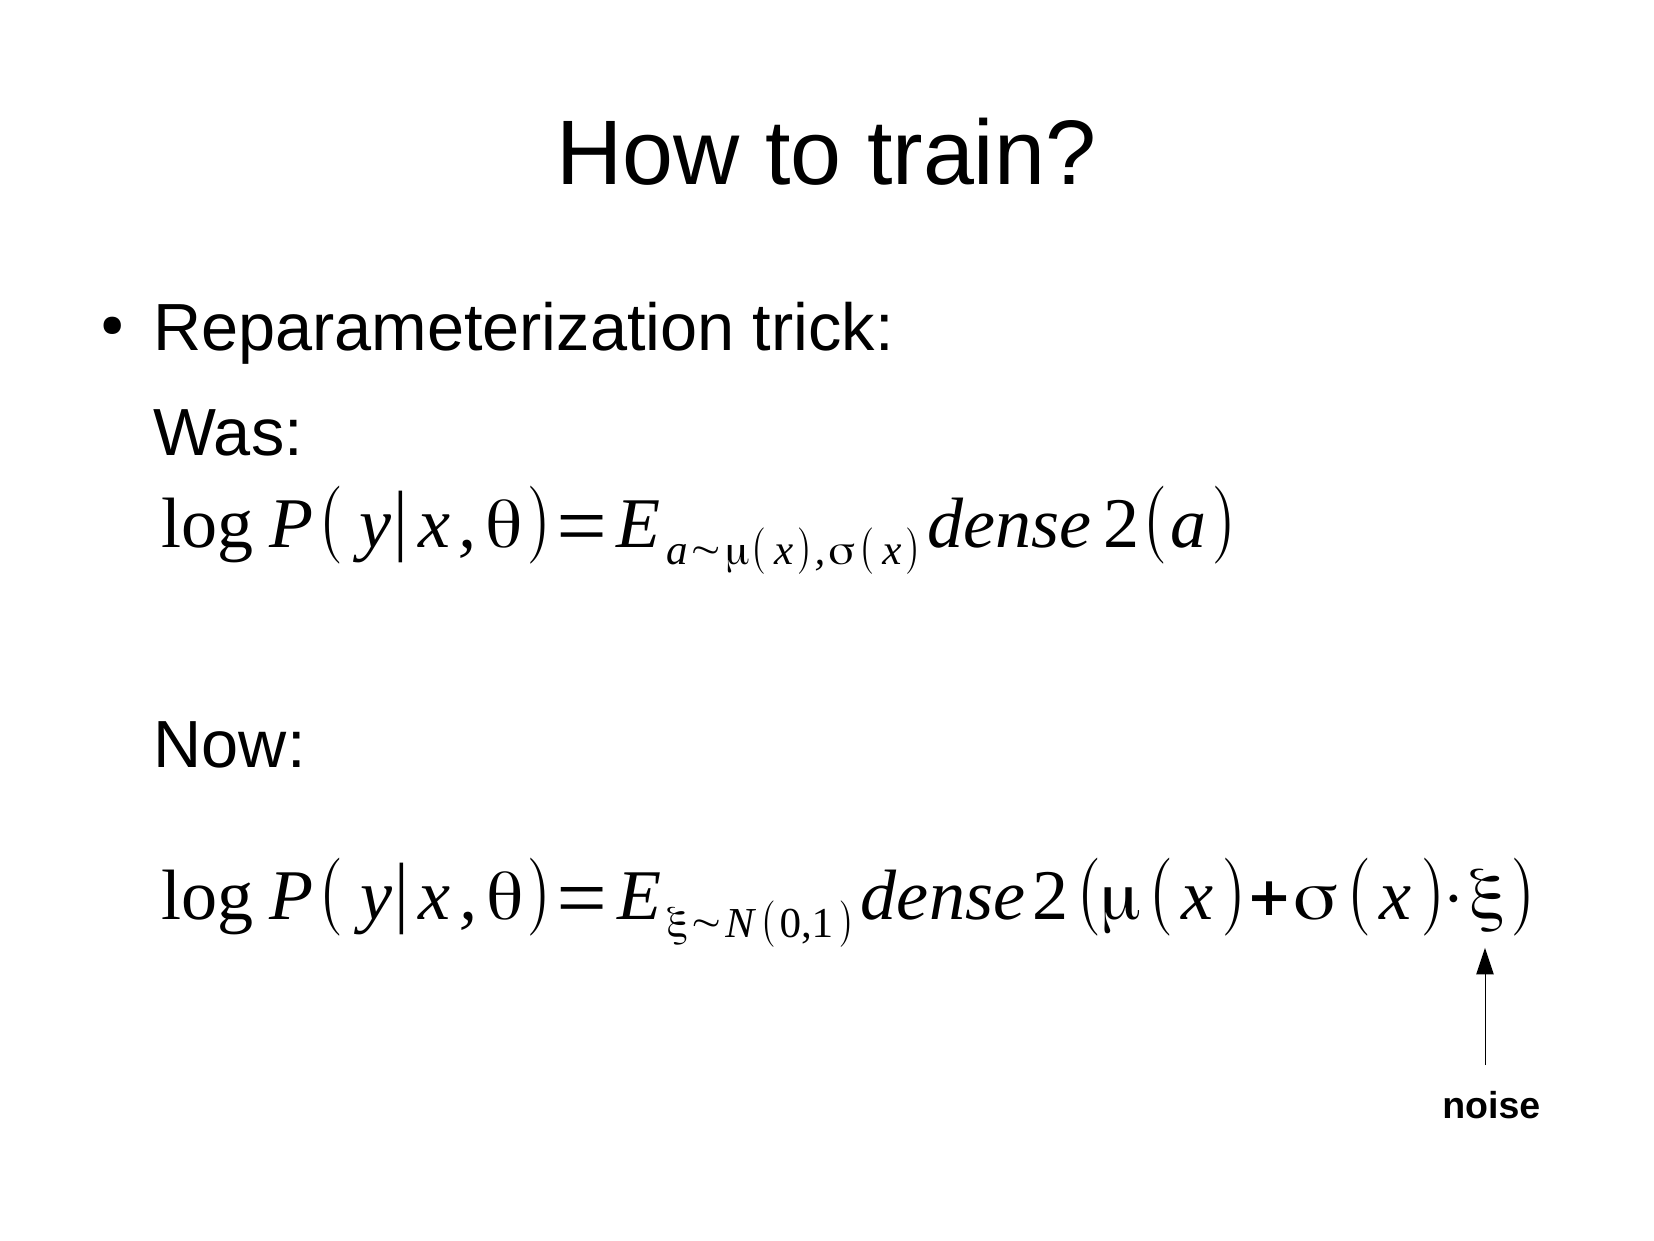

# How to train?
Reparameterization trick:
Was:
Now:
noise